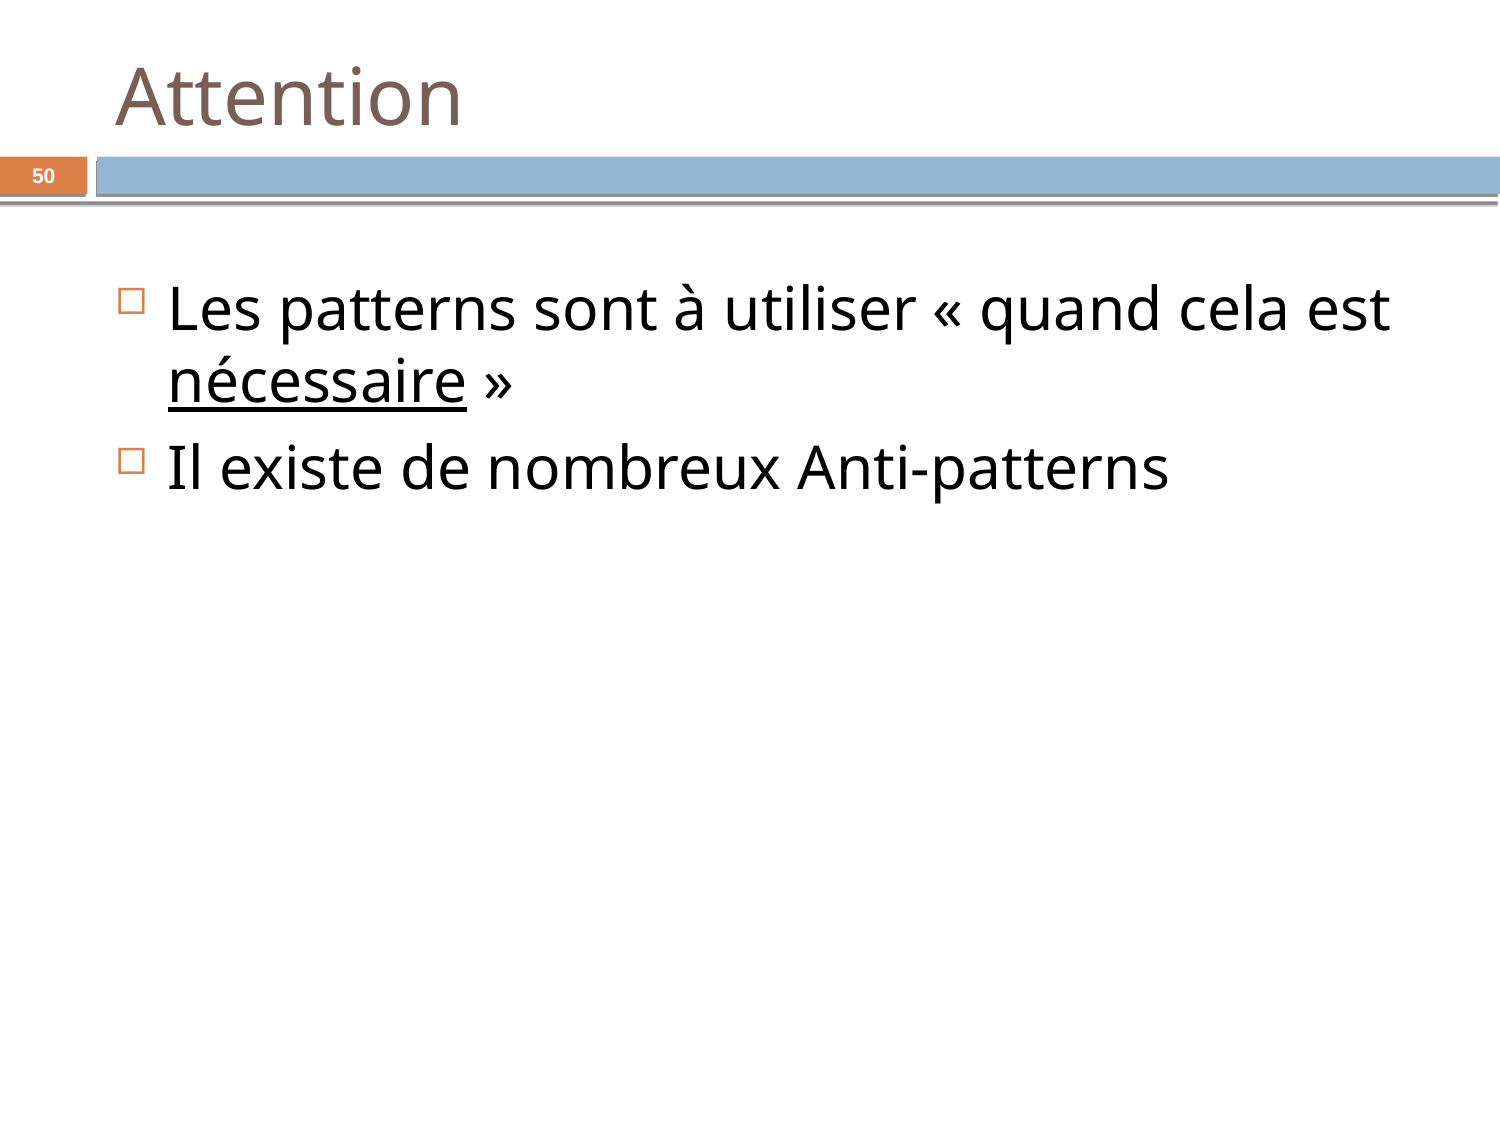

# Attention
Les patterns sont à utiliser « quand cela est nécessaire »
Il existe de nombreux Anti-patterns